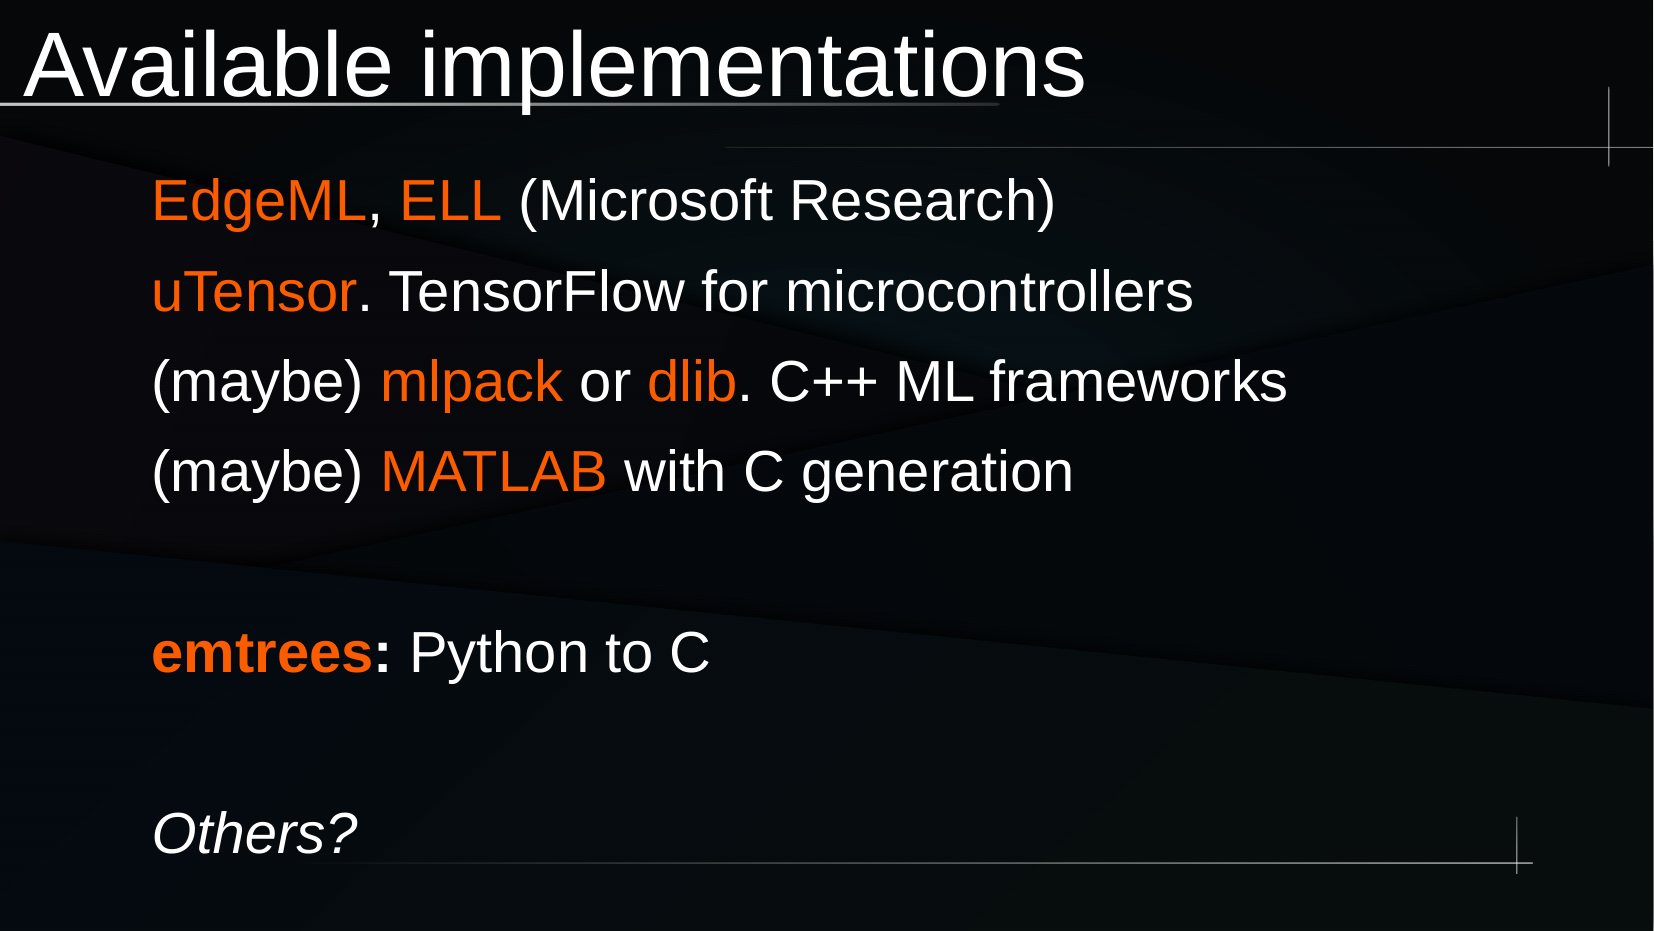

# Available implementations
EdgeML, ELL (Microsoft Research)
uTensor. TensorFlow for microcontrollers
(maybe) mlpack or dlib. C++ ML frameworks
(maybe) MATLAB with C generation
emtrees: Python to C
Others?